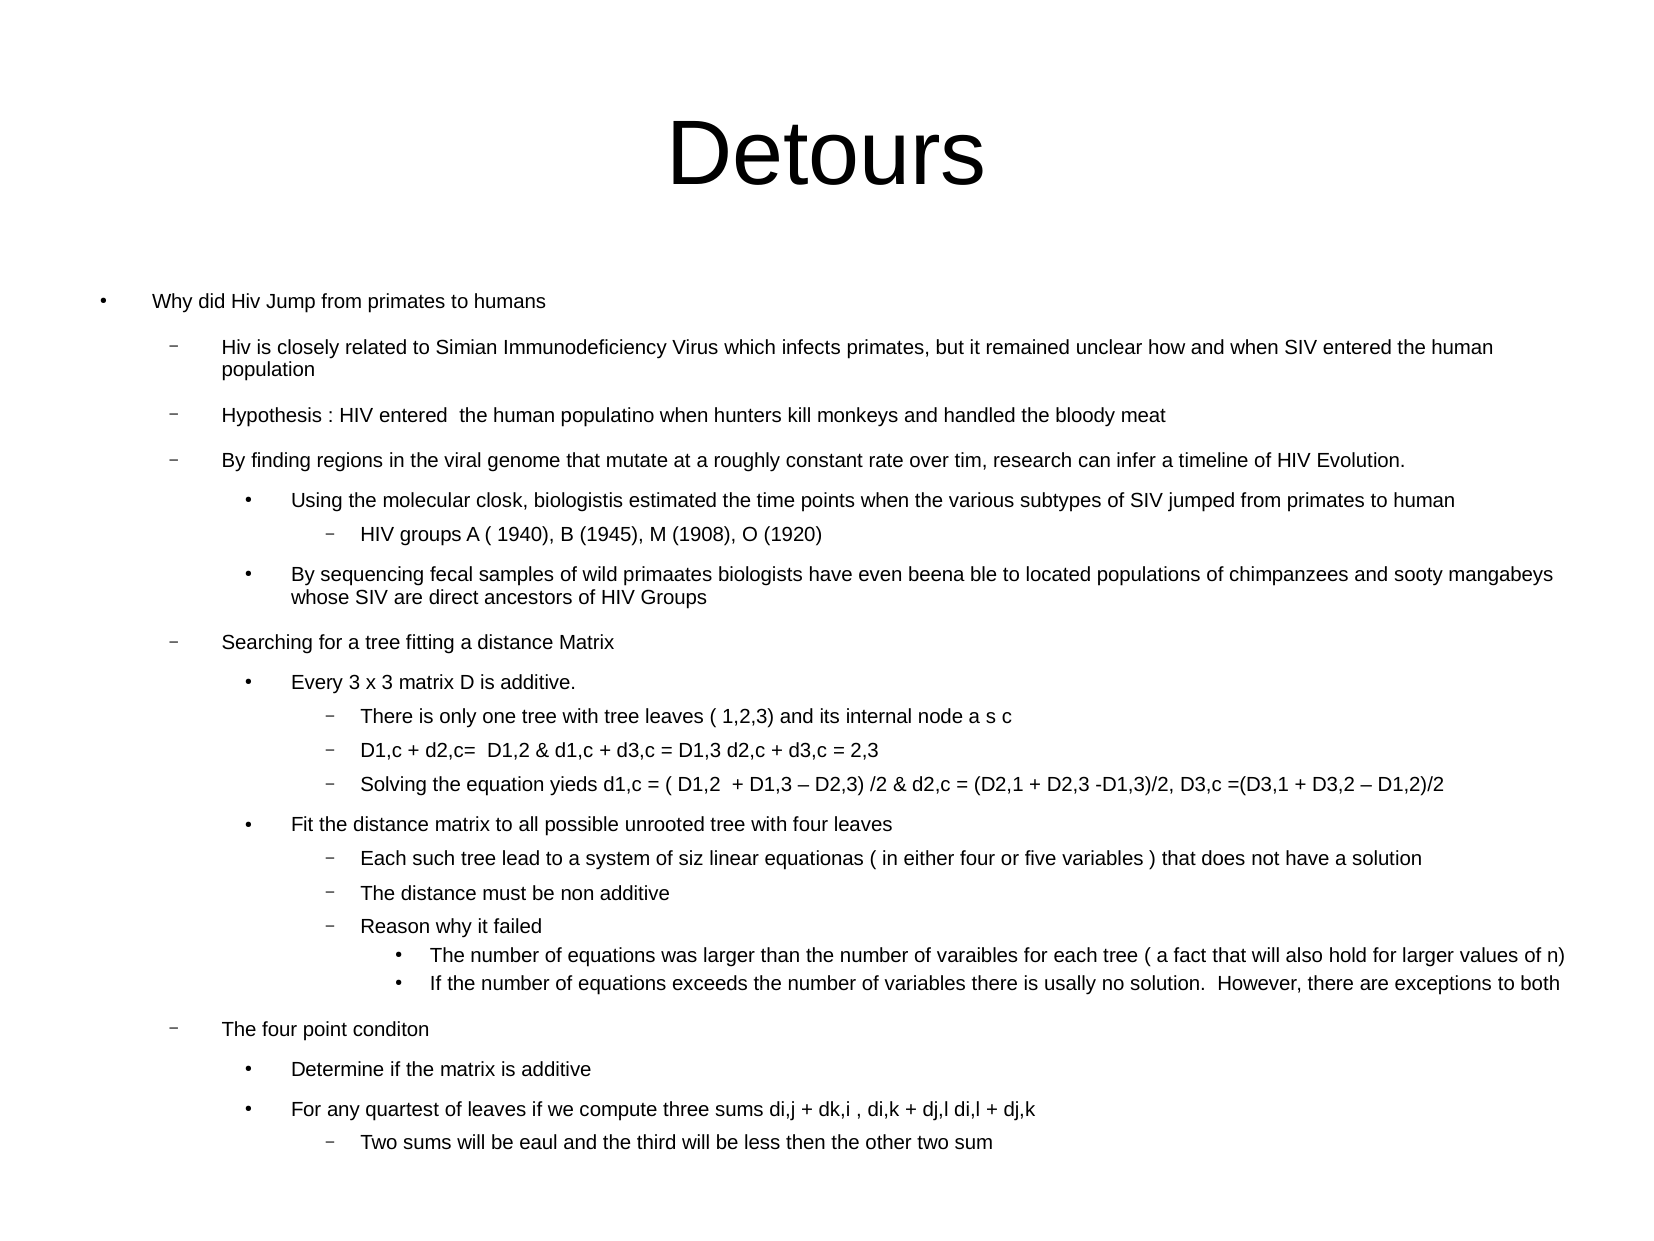

# Detours
Why did Hiv Jump from primates to humans
Hiv is closely related to Simian Immunodeficiency Virus which infects primates, but it remained unclear how and when SIV entered the human population
Hypothesis : HIV entered the human populatino when hunters kill monkeys and handled the bloody meat
By finding regions in the viral genome that mutate at a roughly constant rate over tim, research can infer a timeline of HIV Evolution.
Using the molecular closk, biologistis estimated the time points when the various subtypes of SIV jumped from primates to human
HIV groups A ( 1940), B (1945), M (1908), O (1920)
By sequencing fecal samples of wild primaates biologists have even beena ble to located populations of chimpanzees and sooty mangabeys whose SIV are direct ancestors of HIV Groups
Searching for a tree fitting a distance Matrix
Every 3 x 3 matrix D is additive.
There is only one tree with tree leaves ( 1,2,3) and its internal node a s c
D1,c + d2,c= D1,2 & d1,c + d3,c = D1,3 d2,c + d3,c = 2,3
Solving the equation yieds d1,c = ( D1,2 + D1,3 – D2,3) /2 & d2,c = (D2,1 + D2,3 -D1,3)/2, D3,c =(D3,1 + D3,2 – D1,2)/2
Fit the distance matrix to all possible unrooted tree with four leaves
Each such tree lead to a system of siz linear equationas ( in either four or five variables ) that does not have a solution
The distance must be non additive
Reason why it failed
The number of equations was larger than the number of varaibles for each tree ( a fact that will also hold for larger values of n)
If the number of equations exceeds the number of variables there is usally no solution. However, there are exceptions to both
The four point conditon
Determine if the matrix is additive
For any quartest of leaves if we compute three sums di,j + dk,i , di,k + dj,l di,l + dj,k
Two sums will be eaul and the third will be less then the other two sum